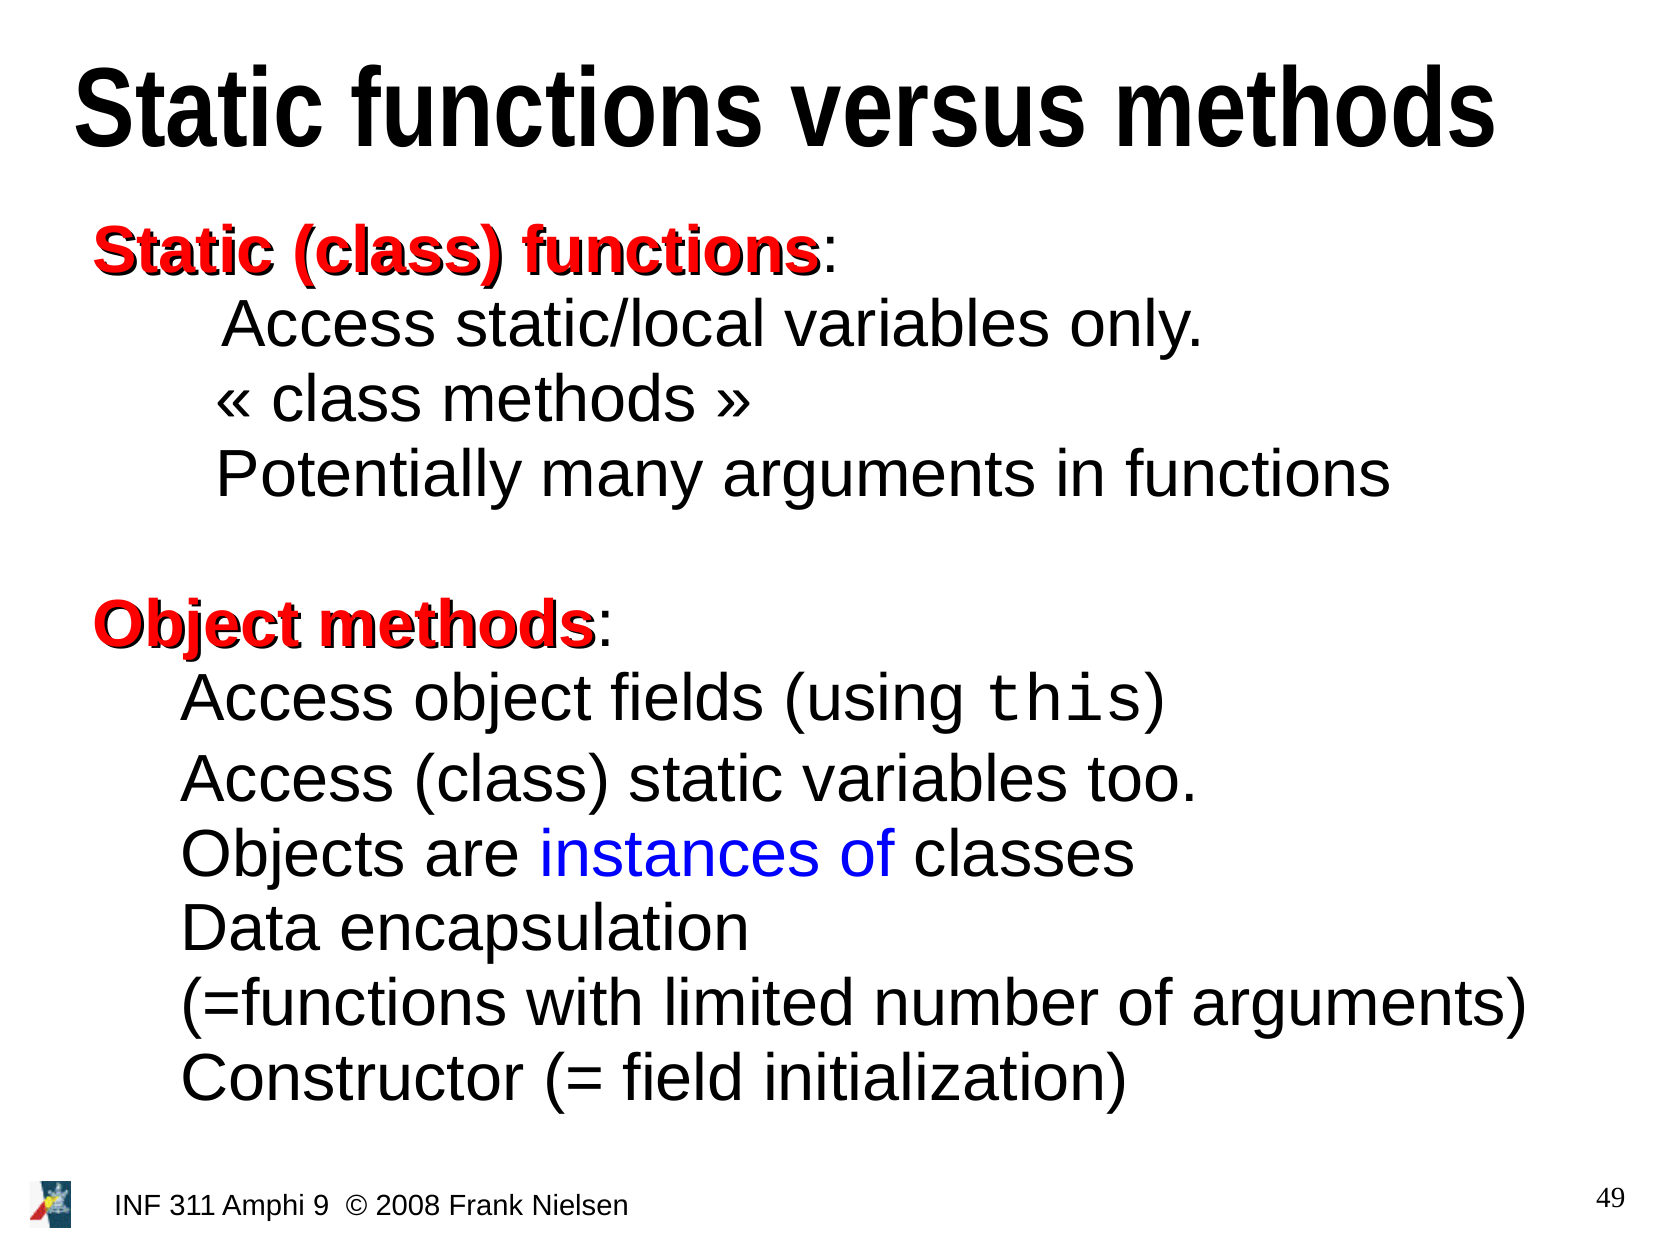

Static functions versus methods
 Static (class) functions:
 		Access static/local variables only.
« class methods »
Potentially many arguments in functions
 Object methods:
Access object fields (using this)
Access (class) static variables too.
Objects are instances of classes
Data encapsulation
(=functions with limited number of arguments)
Constructor (= field initialization)